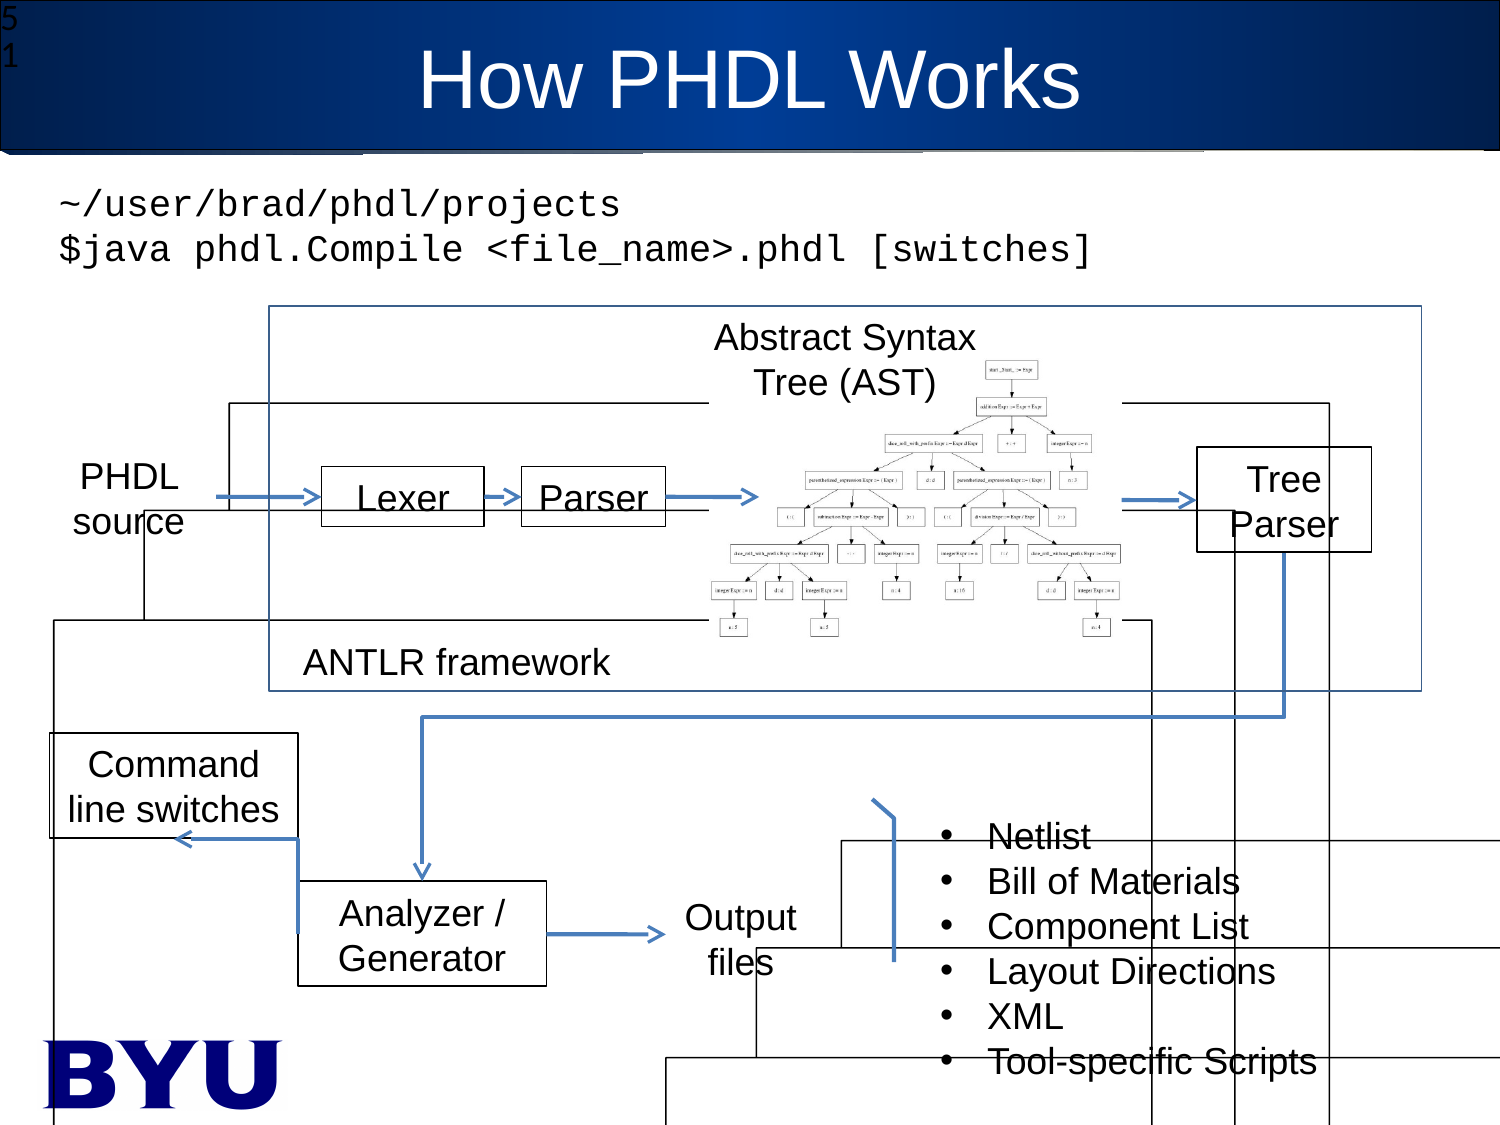

# How PHDL Works
~/user/brad/phdl/projects
$java phdl.Compile <file_name>.phdl [switches]
Abstract Syntax Tree (AST)
PHDL source
Tree Parser
Lexer
Parser
ANTLR framework
Command line switches
Netlist
Bill of Materials
Component List
Layout Directions
XML
Tool-specific Scripts
Analyzer / Generator
Output files